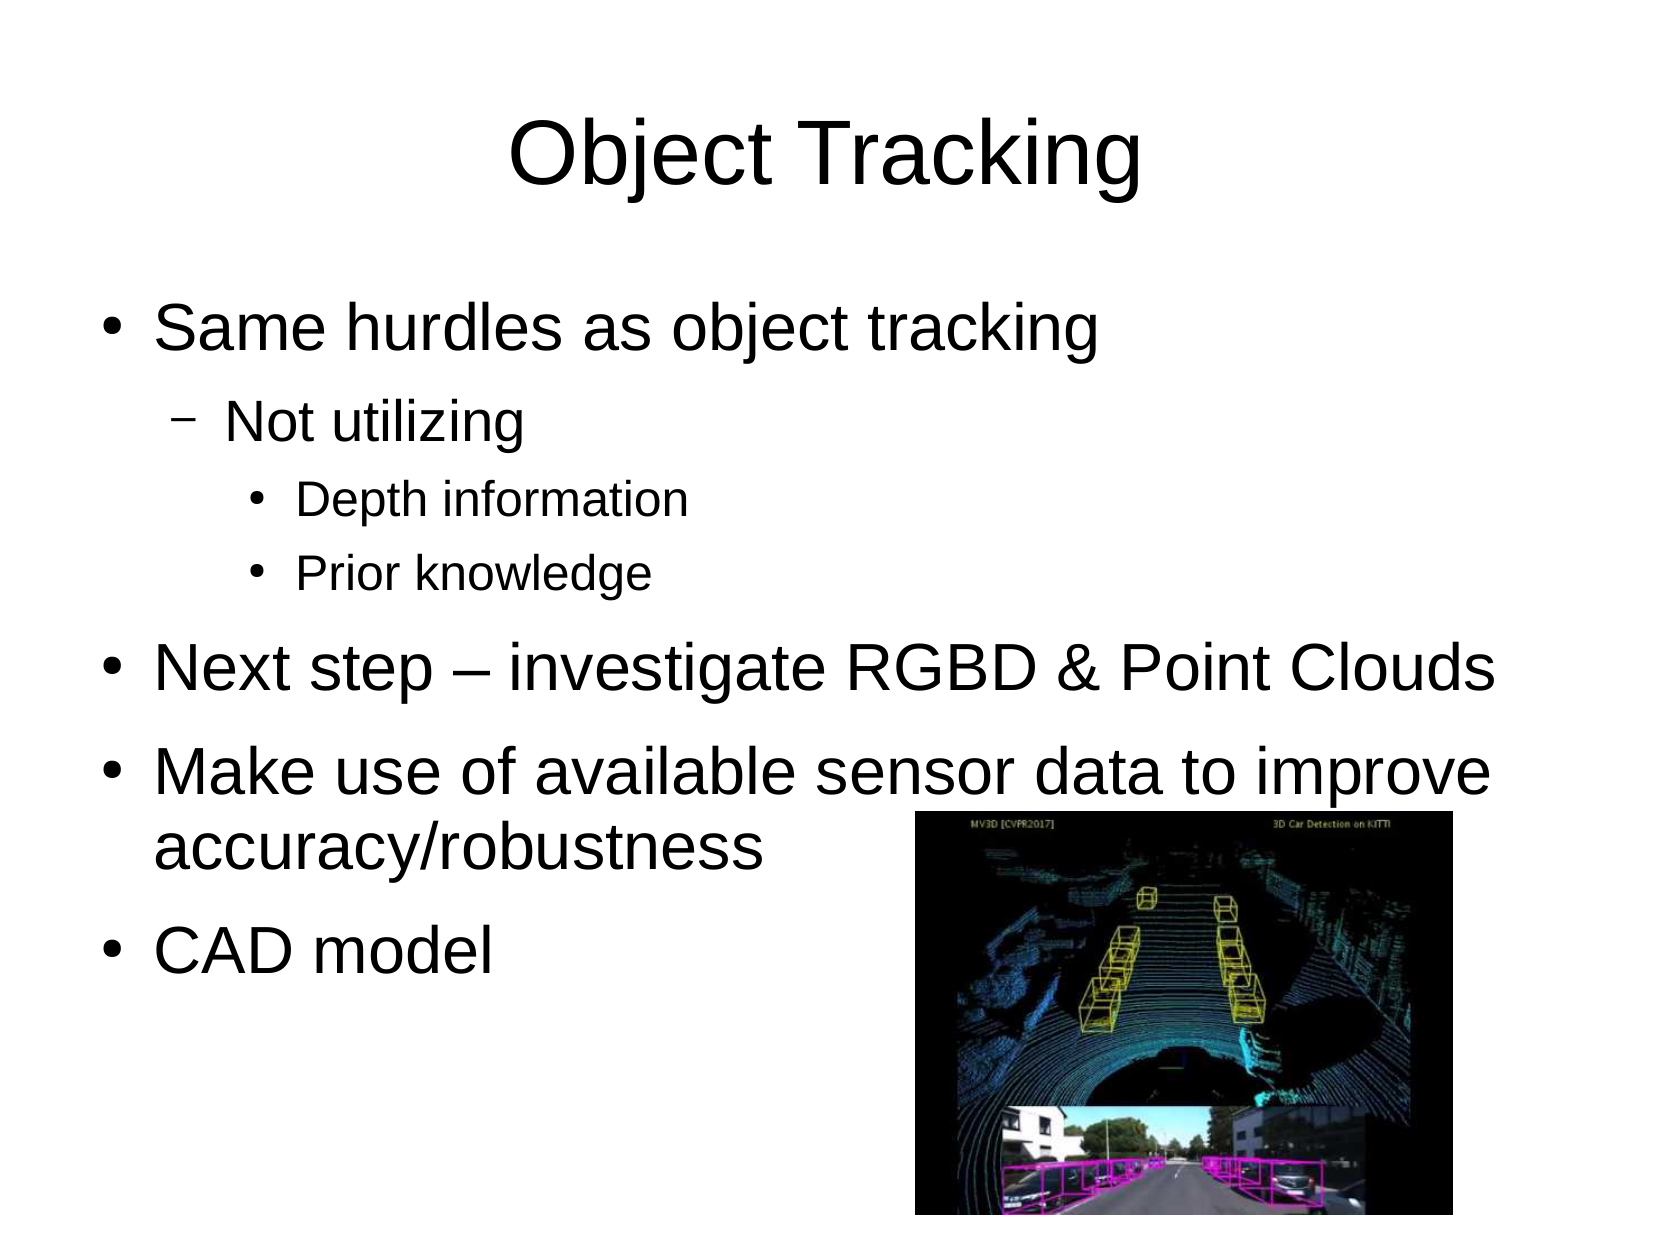

# Object Tracking
Same hurdles as object tracking
Not utilizing
Depth information
Prior knowledge
Next step – investigate RGBD & Point Clouds
Make use of available sensor data to improve accuracy/robustness
CAD model